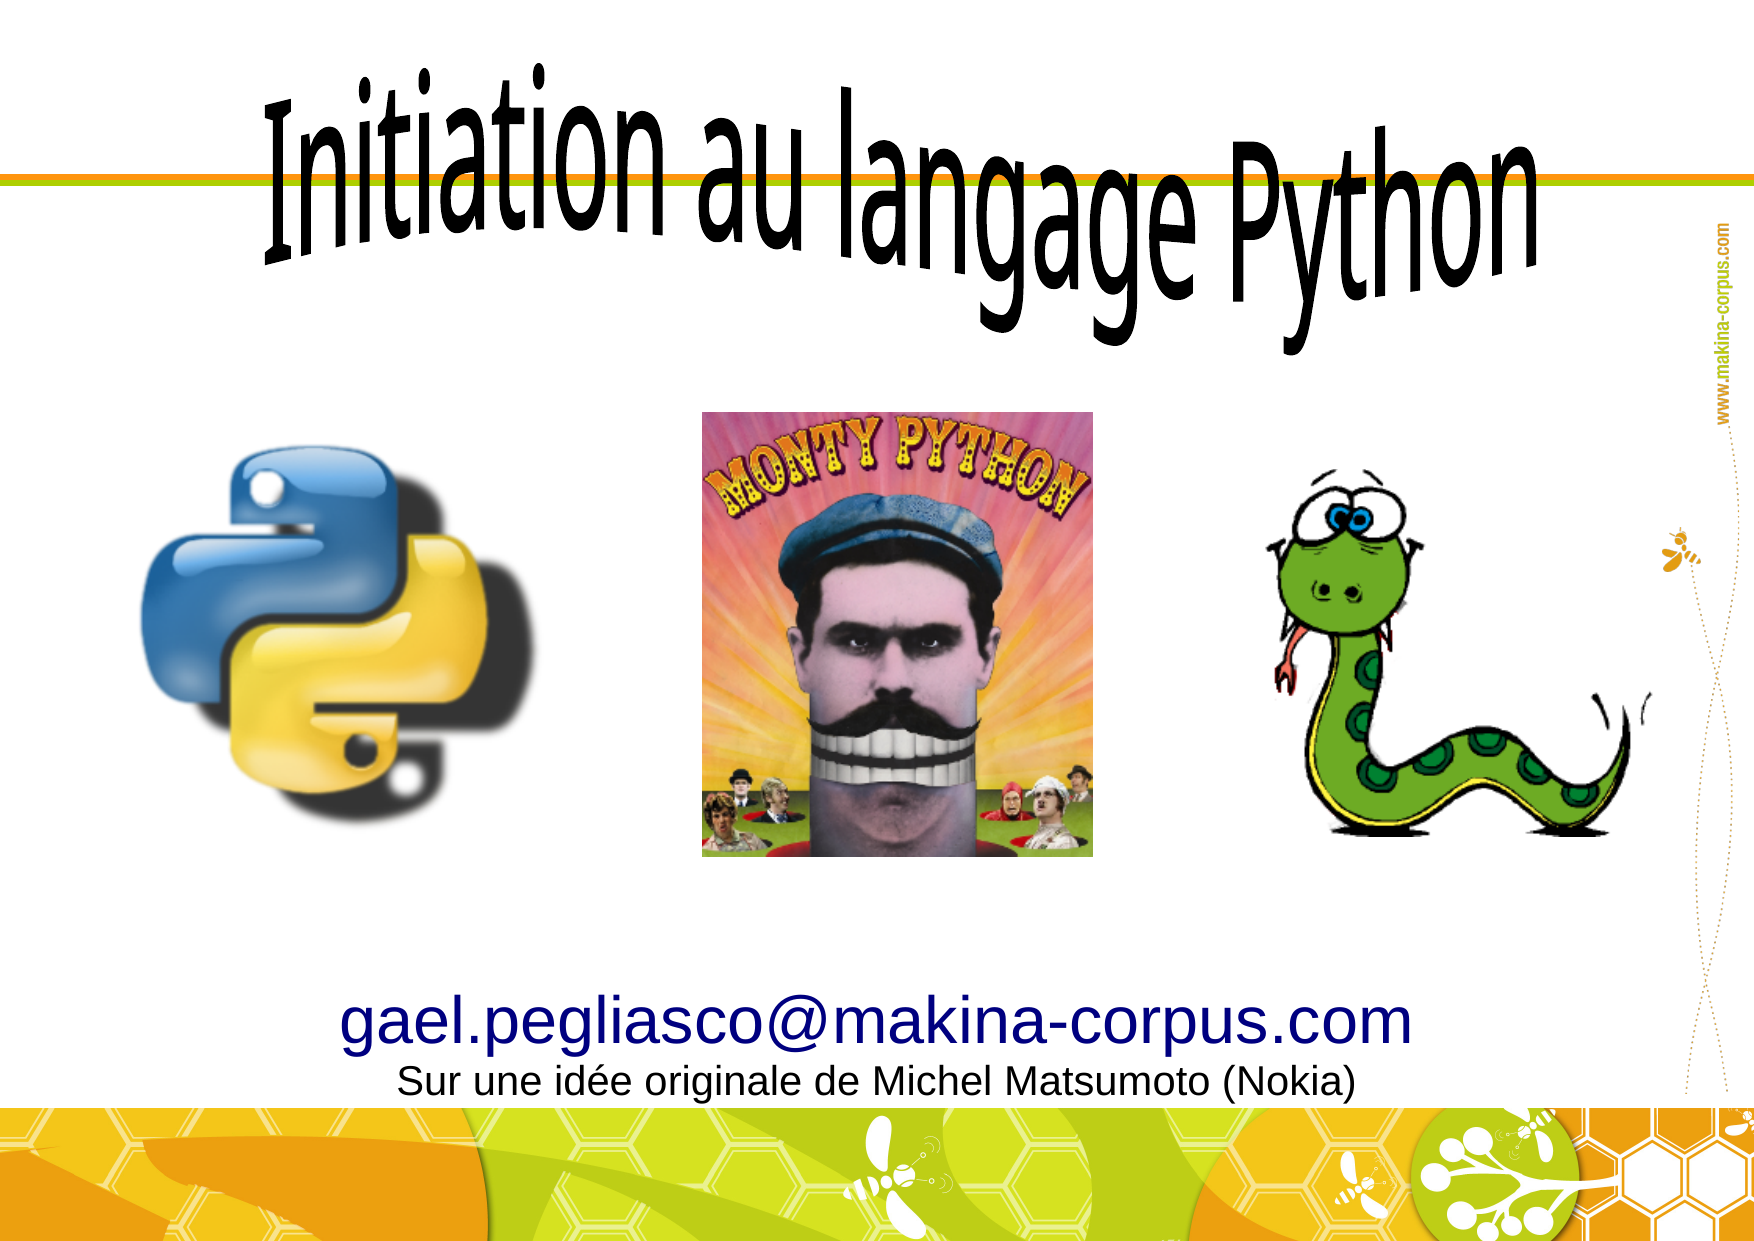

Initiation au langage Python
# gael.pegliasco@makina-corpus.com Sur une idée originale de Michel Matsumoto (Nokia)